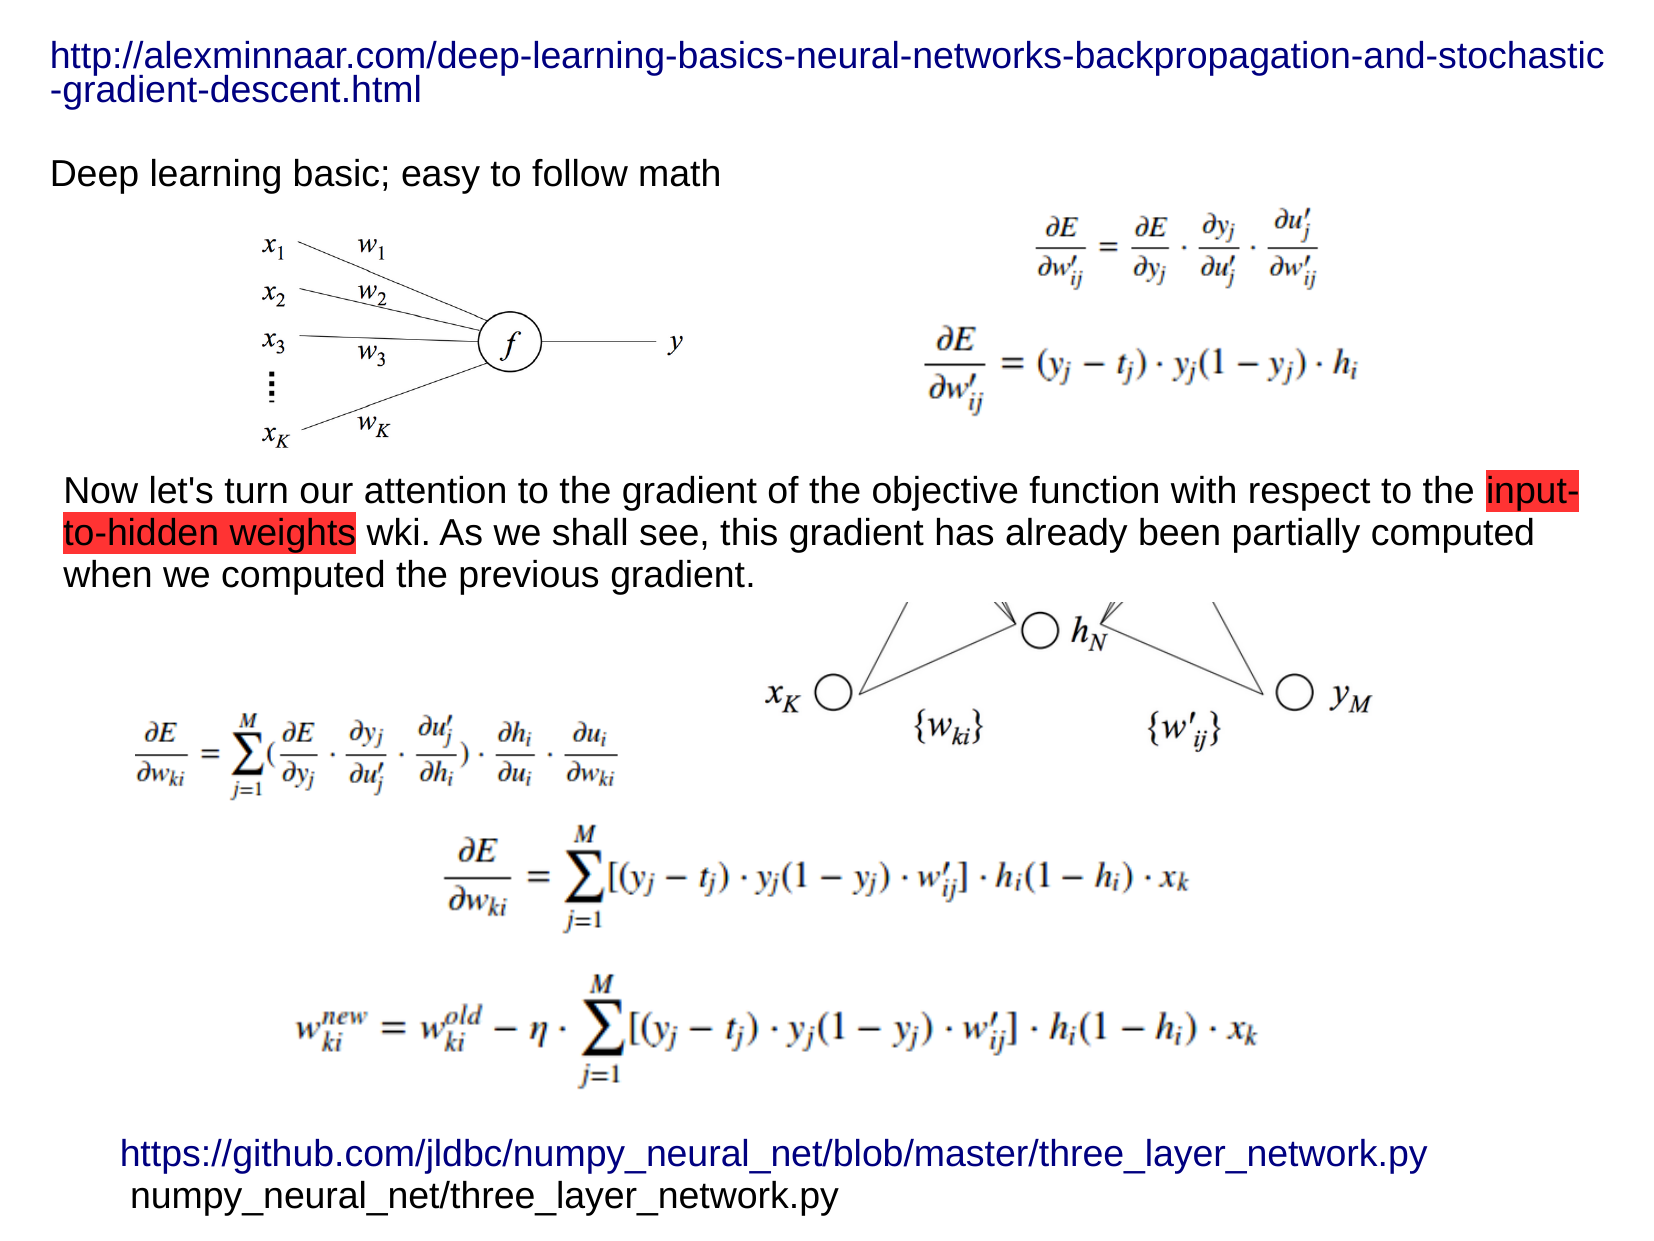

http://alexminnaar.com/deep-learning-basics-neural-networks-backpropagation-and-stochastic-gradient-descent.html
Deep learning basic; easy to follow math
Now let's turn our attention to the gradient of the objective function with respect to the input-to-hidden weights wki. As we shall see, this gradient has already been partially computed when we computed the previous gradient.
https://github.com/jldbc/numpy_neural_net/blob/master/three_layer_network.py
 numpy_neural_net/three_layer_network.py